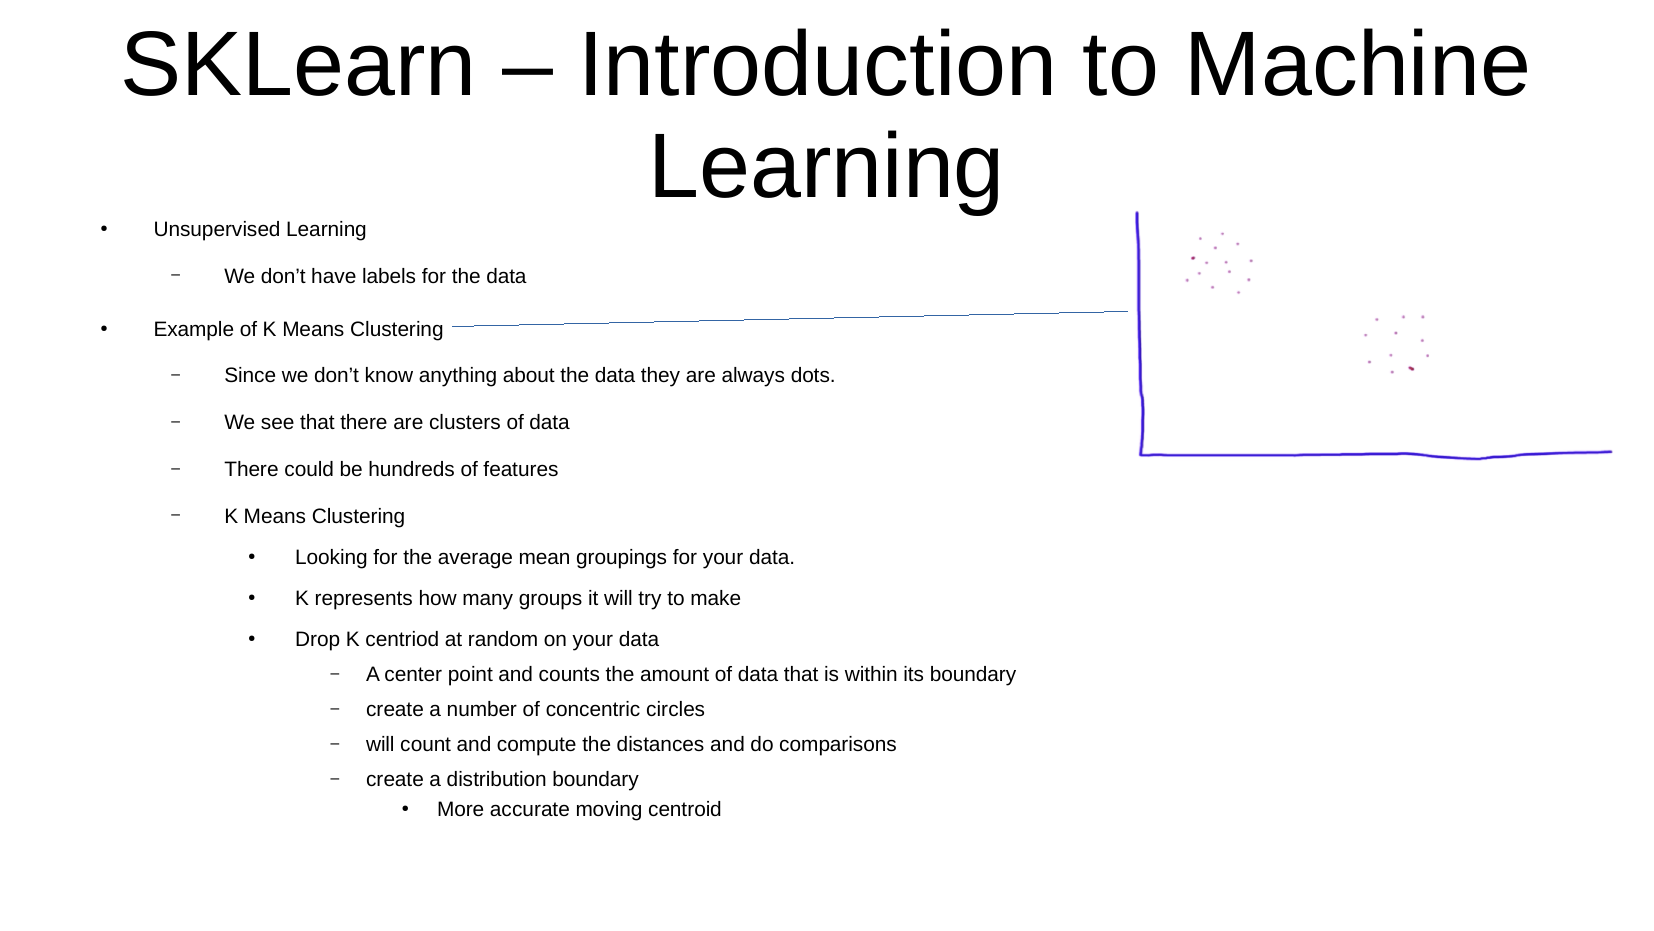

# SKLearn – Introduction to Machine Learning
Unsupervised Learning
We don’t have labels for the data
Example of K Means Clustering
Since we don’t know anything about the data they are always dots.
We see that there are clusters of data
There could be hundreds of features
K Means Clustering
Looking for the average mean groupings for your data.
K represents how many groups it will try to make
Drop K centriod at random on your data
A center point and counts the amount of data that is within its boundary
create a number of concentric circles
will count and compute the distances and do comparisons
create a distribution boundary
More accurate moving centroid